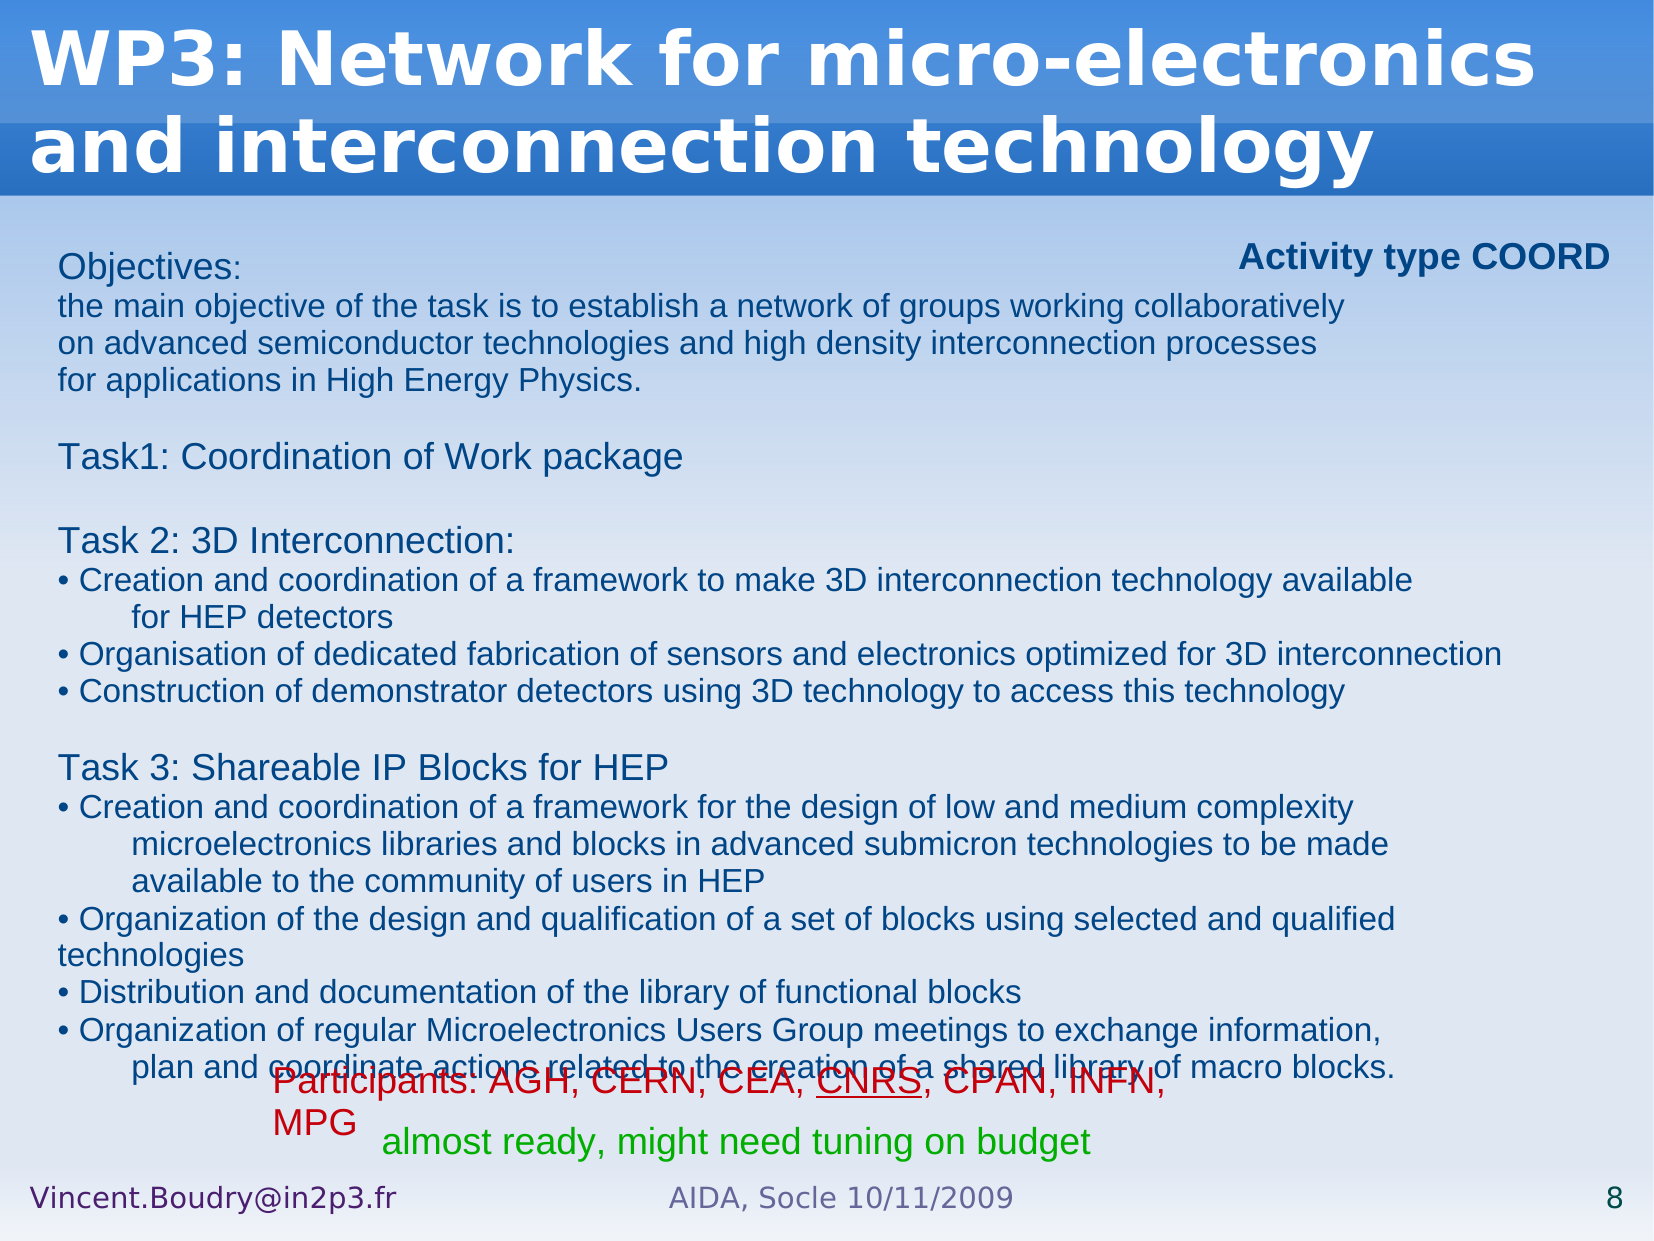

# WP3: Network for micro-electronics and interconnection technology
Activity type COORD
Objectives:
the main objective of the task is to establish a network of groups working collaboratively
on advanced semiconductor technologies and high density interconnection processes
for applications in High Energy Physics.
Task1: Coordination of Work package
Task 2: 3D Interconnection:
• Creation and coordination of a framework to make 3D interconnection technology available
	for HEP detectors
• Organisation of dedicated fabrication of sensors and electronics optimized for 3D interconnection
• Construction of demonstrator detectors using 3D technology to access this technology
Task 3: Shareable IP Blocks for HEP
• Creation and coordination of a framework for the design of low and medium complexity
	microelectronics libraries and blocks in advanced submicron technologies to be made
	available to the community of users in HEP
• Organization of the design and qualification of a set of blocks using selected and qualified technologies
• Distribution and documentation of the library of functional blocks
• Organization of regular Microelectronics Users Group meetings to exchange information,
	plan and coordinate actions related to the creation of a shared library of macro blocks.
Participants: AGH, CERN, CEA, CNRS, CPAN, INFN, MPG
almost ready, might need tuning on budget
AIDA, Socle 10/11/2009
8